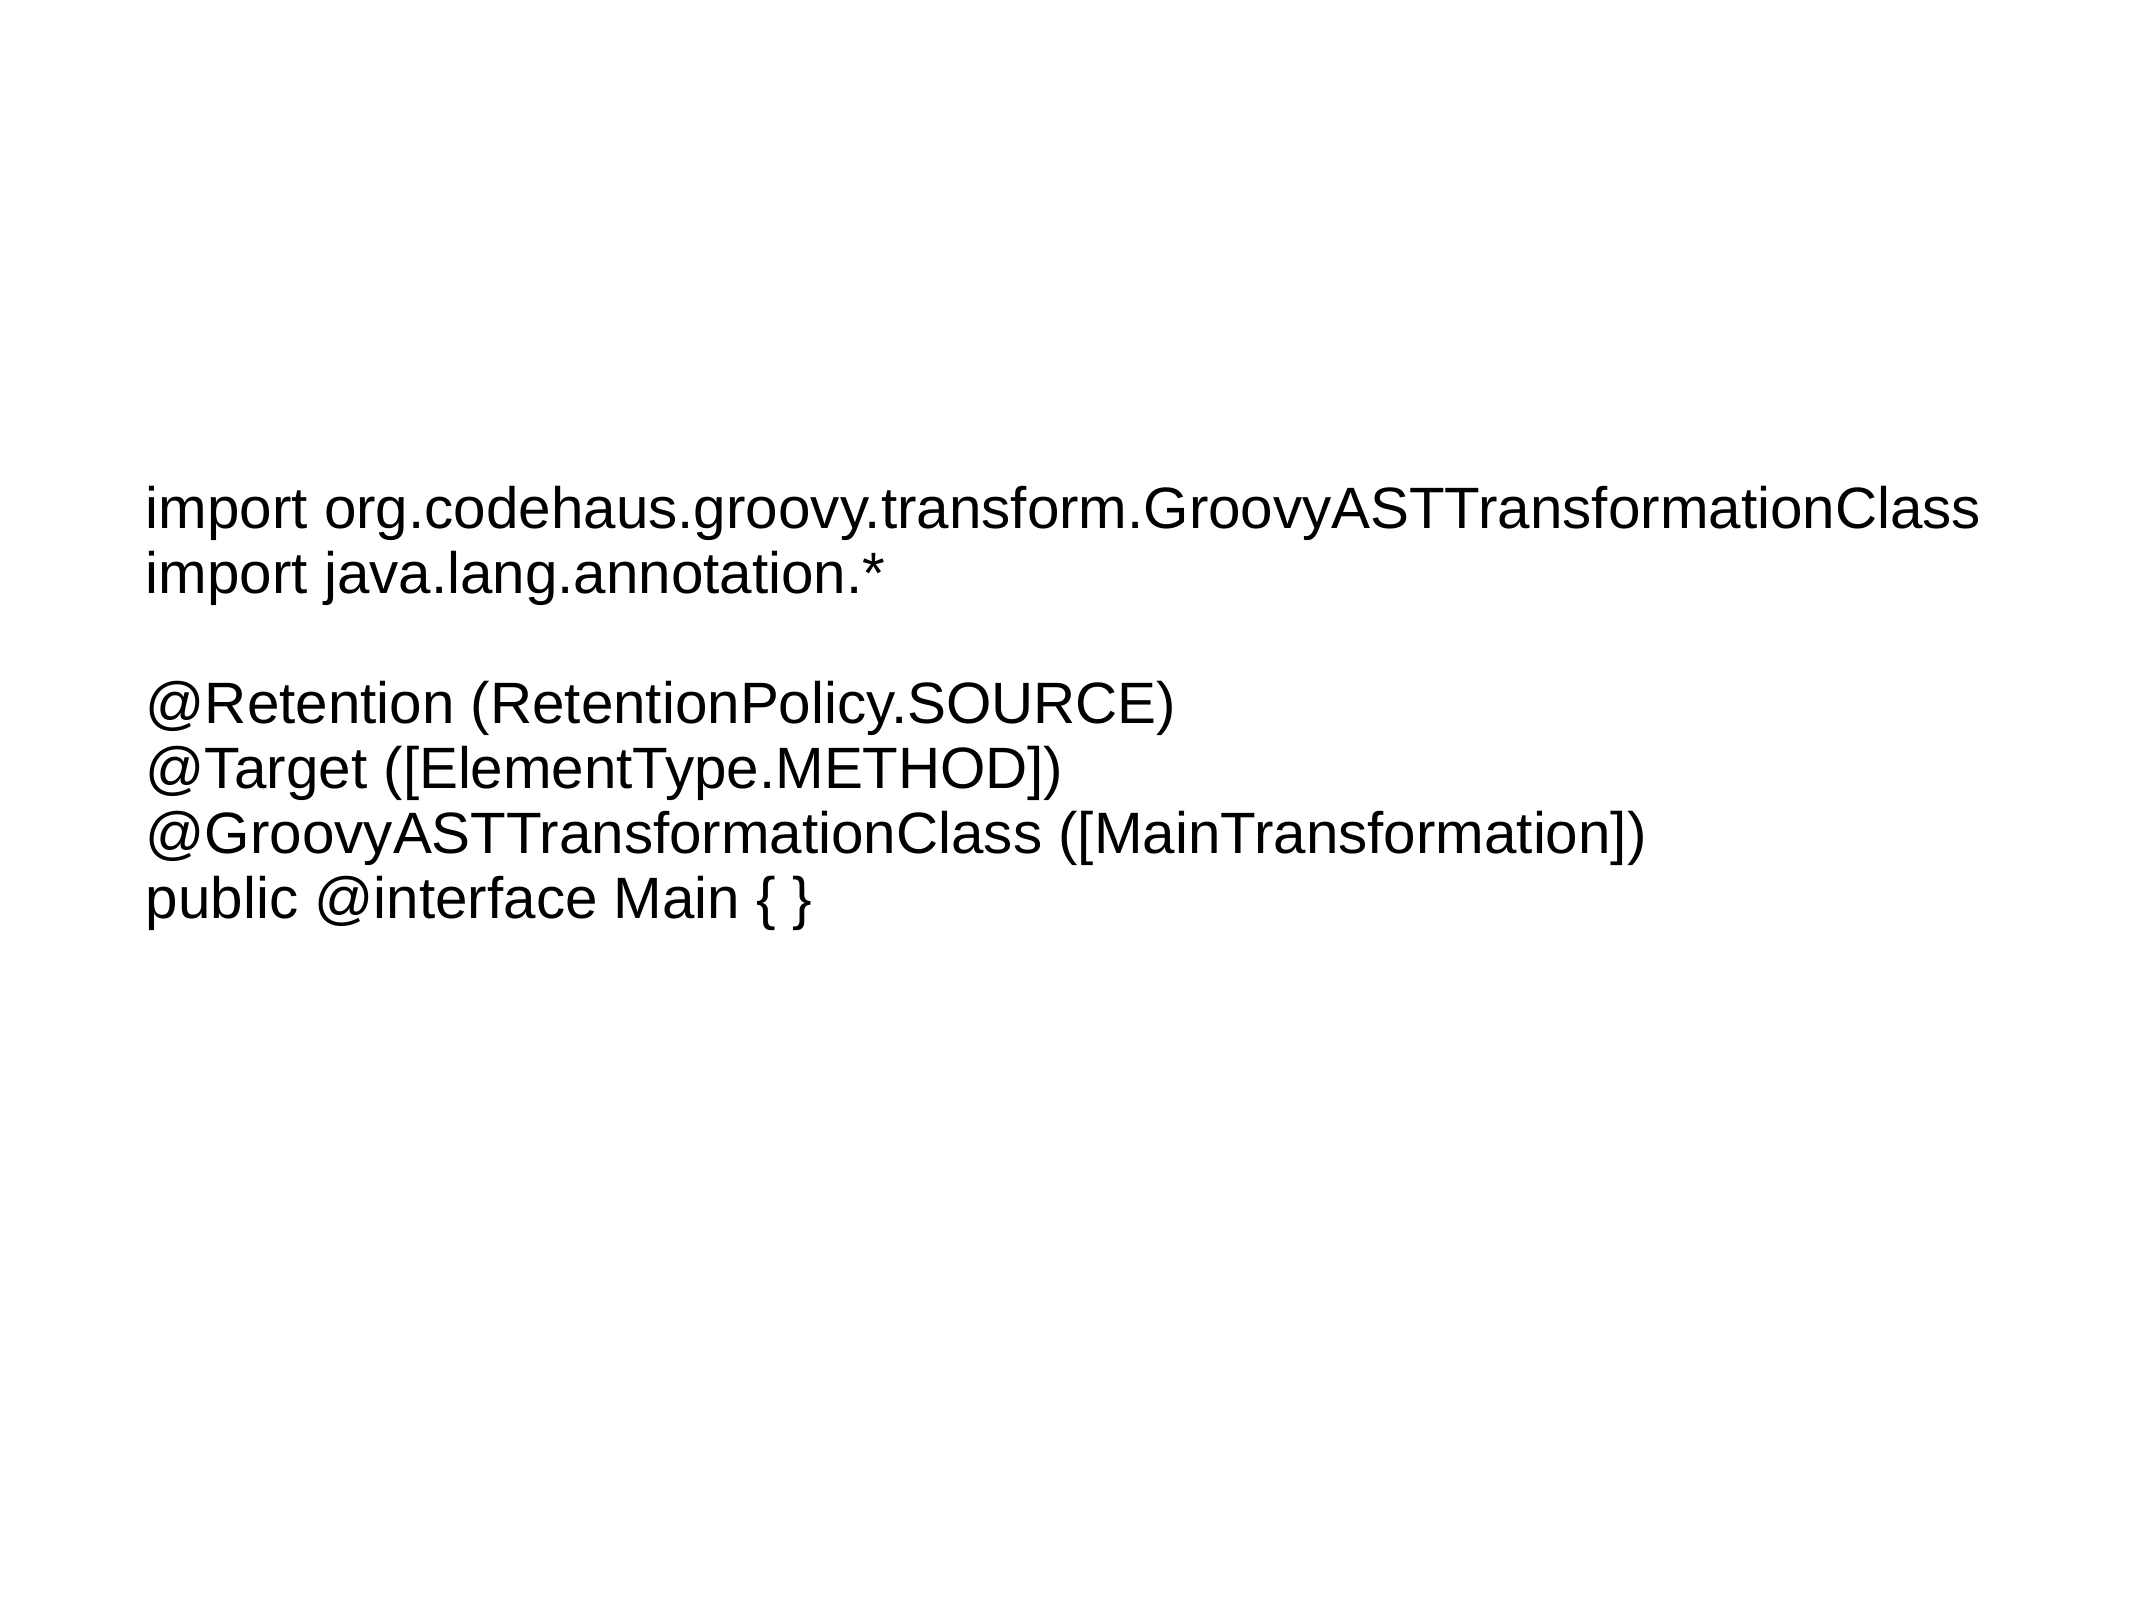

import org.codehaus.groovy.transform.GroovyASTTransformationClass
import java.lang.annotation.*
@Retention (RetentionPolicy.SOURCE)
@Target ([ElementType.METHOD])
@GroovyASTTransformationClass ([MainTransformation])
public @interface Main { }